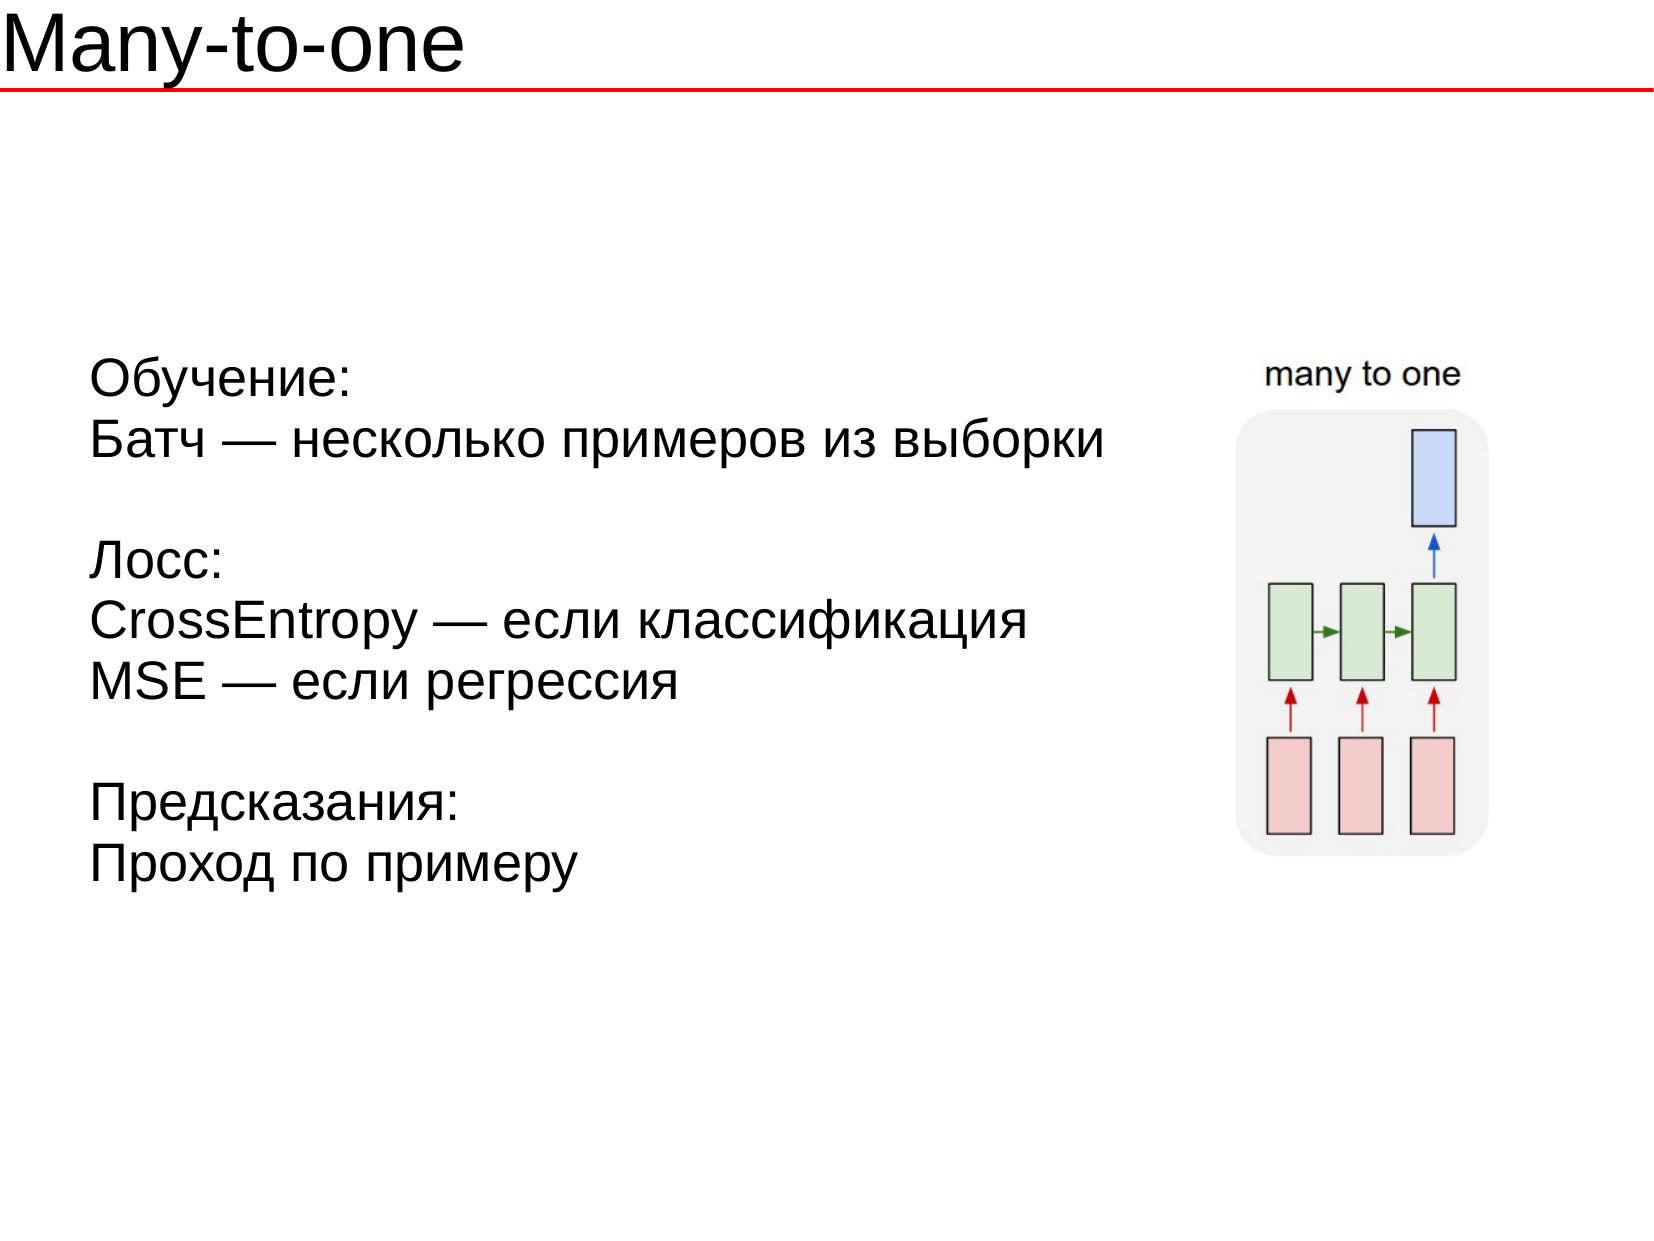

# Many-to-one
Обучение:
Батч — несколько примеров из выборки
Лосс:
CrossEntropy — если классификация
MSE — если регрессия
Предсказания:
Проход по примеру